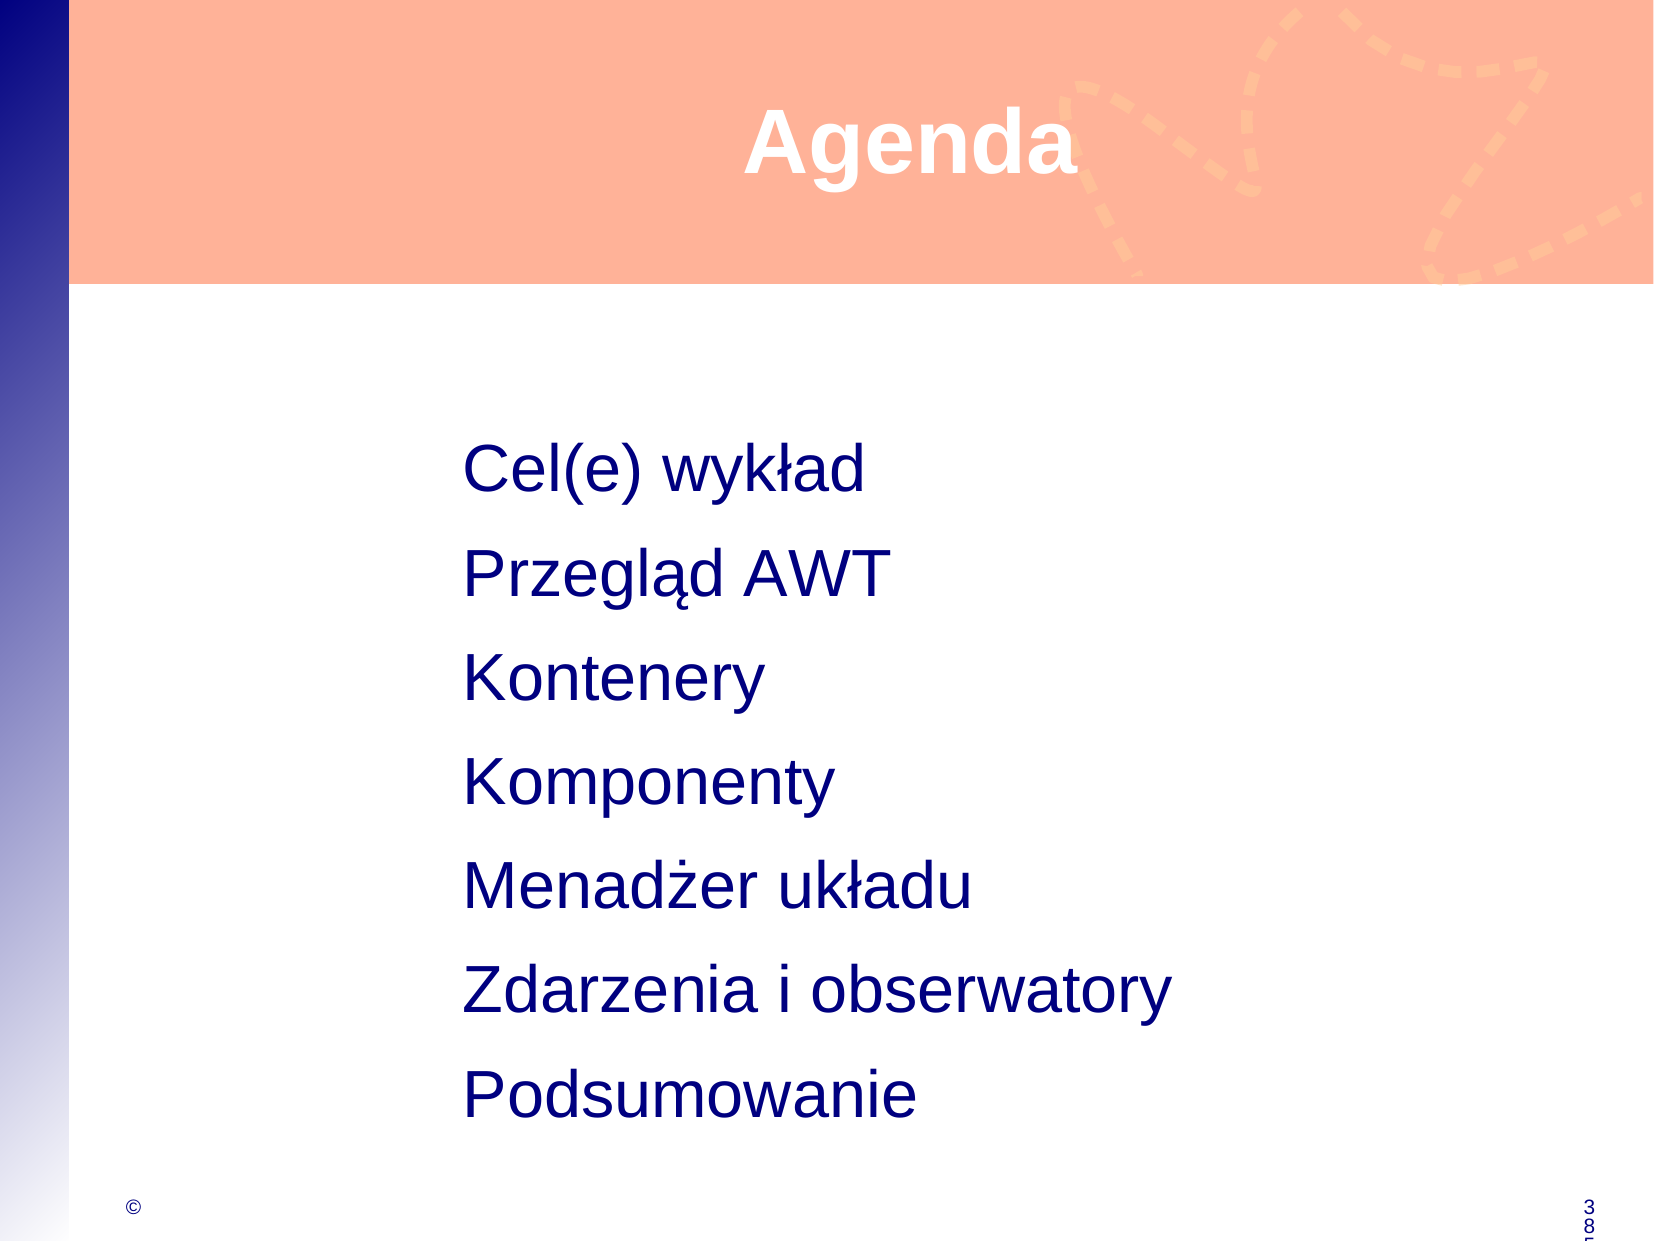

# Agenda
Cel(e) wykład
Przegląd AWT
Kontenery
Komponenty
Menadżer układu
Zdarzenia i obserwatory
Podsumowanie